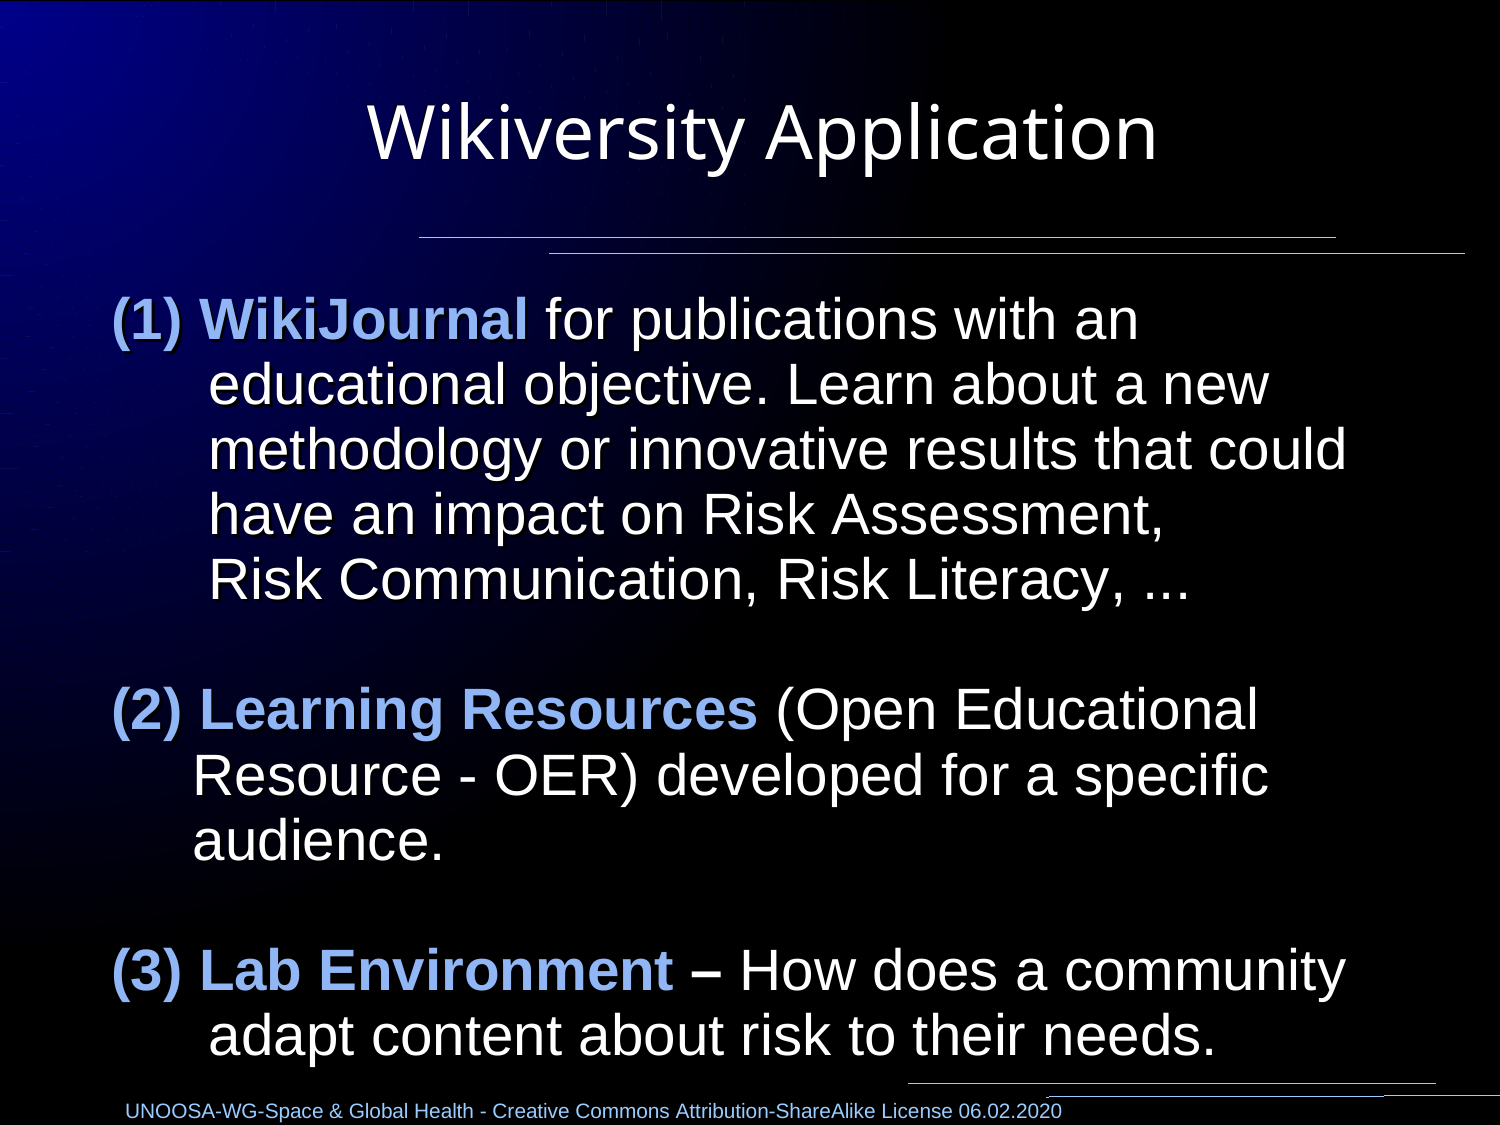

# Wikiversity Application
(1) WikiJournal for publications with an
 educational objective. Learn about a new
 methodology or innovative results that could
 have an impact on Risk Assessment,
 Risk Communication, Risk Literacy, ...
(2) Learning Resources (Open Educational
 Resource - OER) developed for a specific
 audience.
(3) Lab Environment – How does a community
 adapt content about risk to their needs.